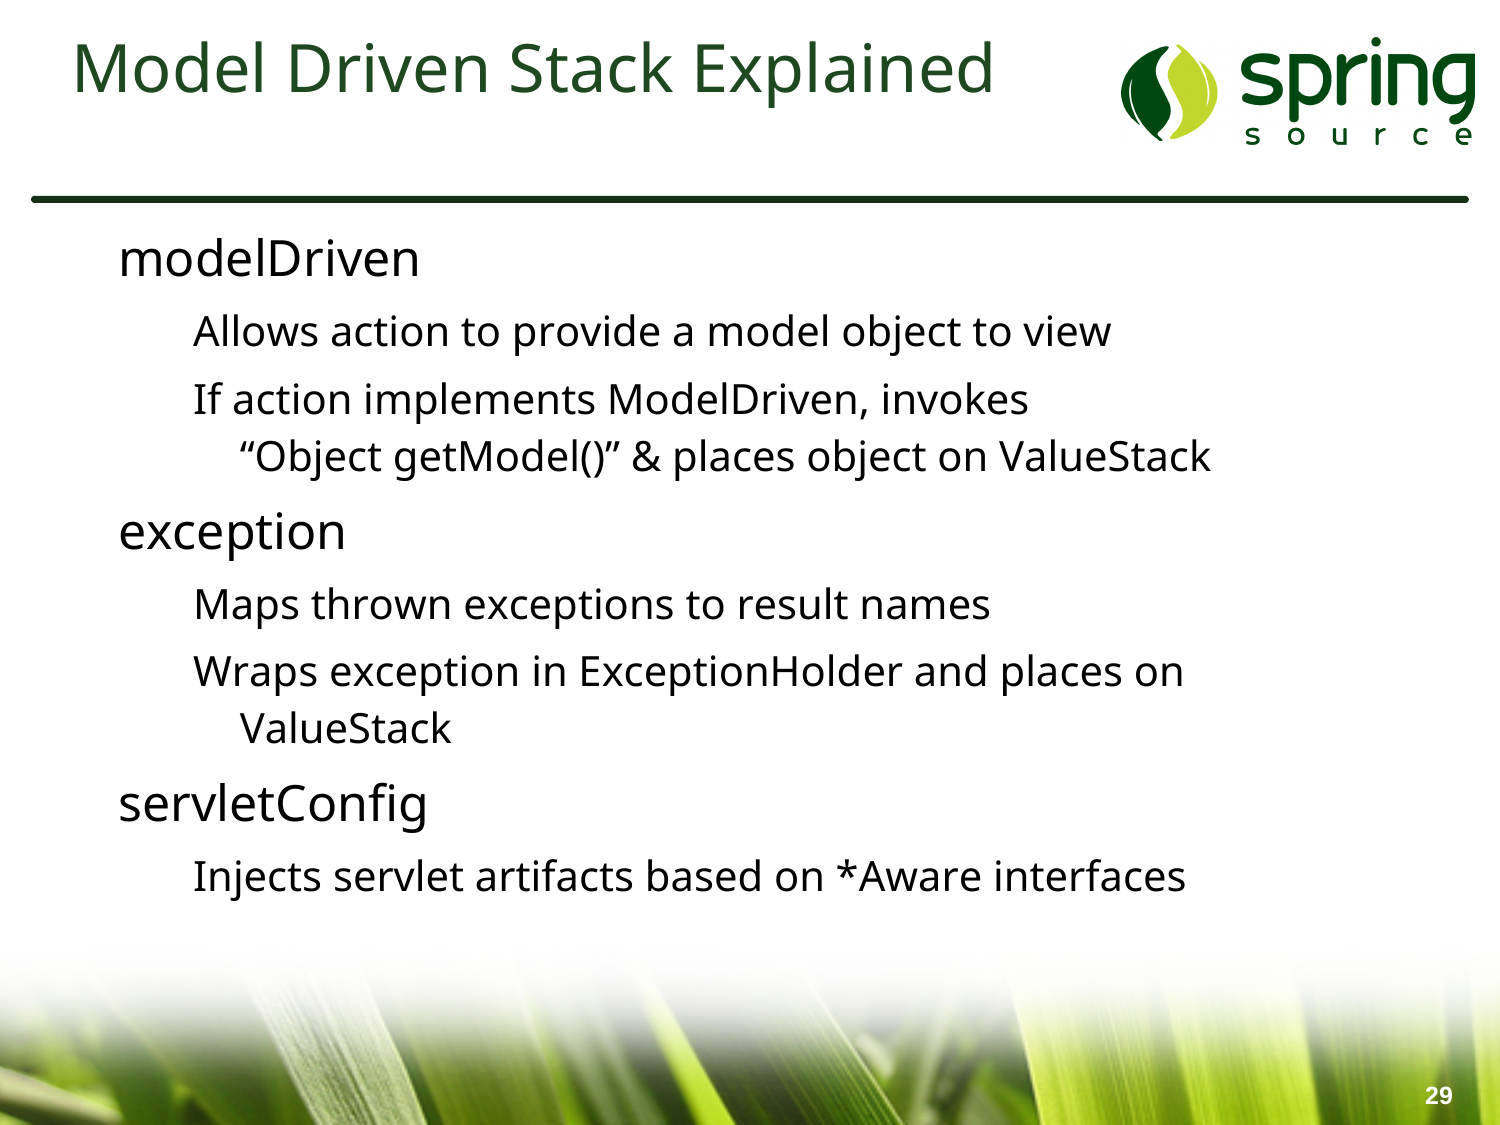

# Model Driven Stack Explained
modelDriven
Allows action to provide a model object to view
If action implements ModelDriven, invokes
“Object getModel()” & places object on ValueStack
exception
Maps thrown exceptions to result names
Wraps exception in ExceptionHolder and places on ValueStack
servletConfig
Injects servlet artifacts based on *Aware interfaces